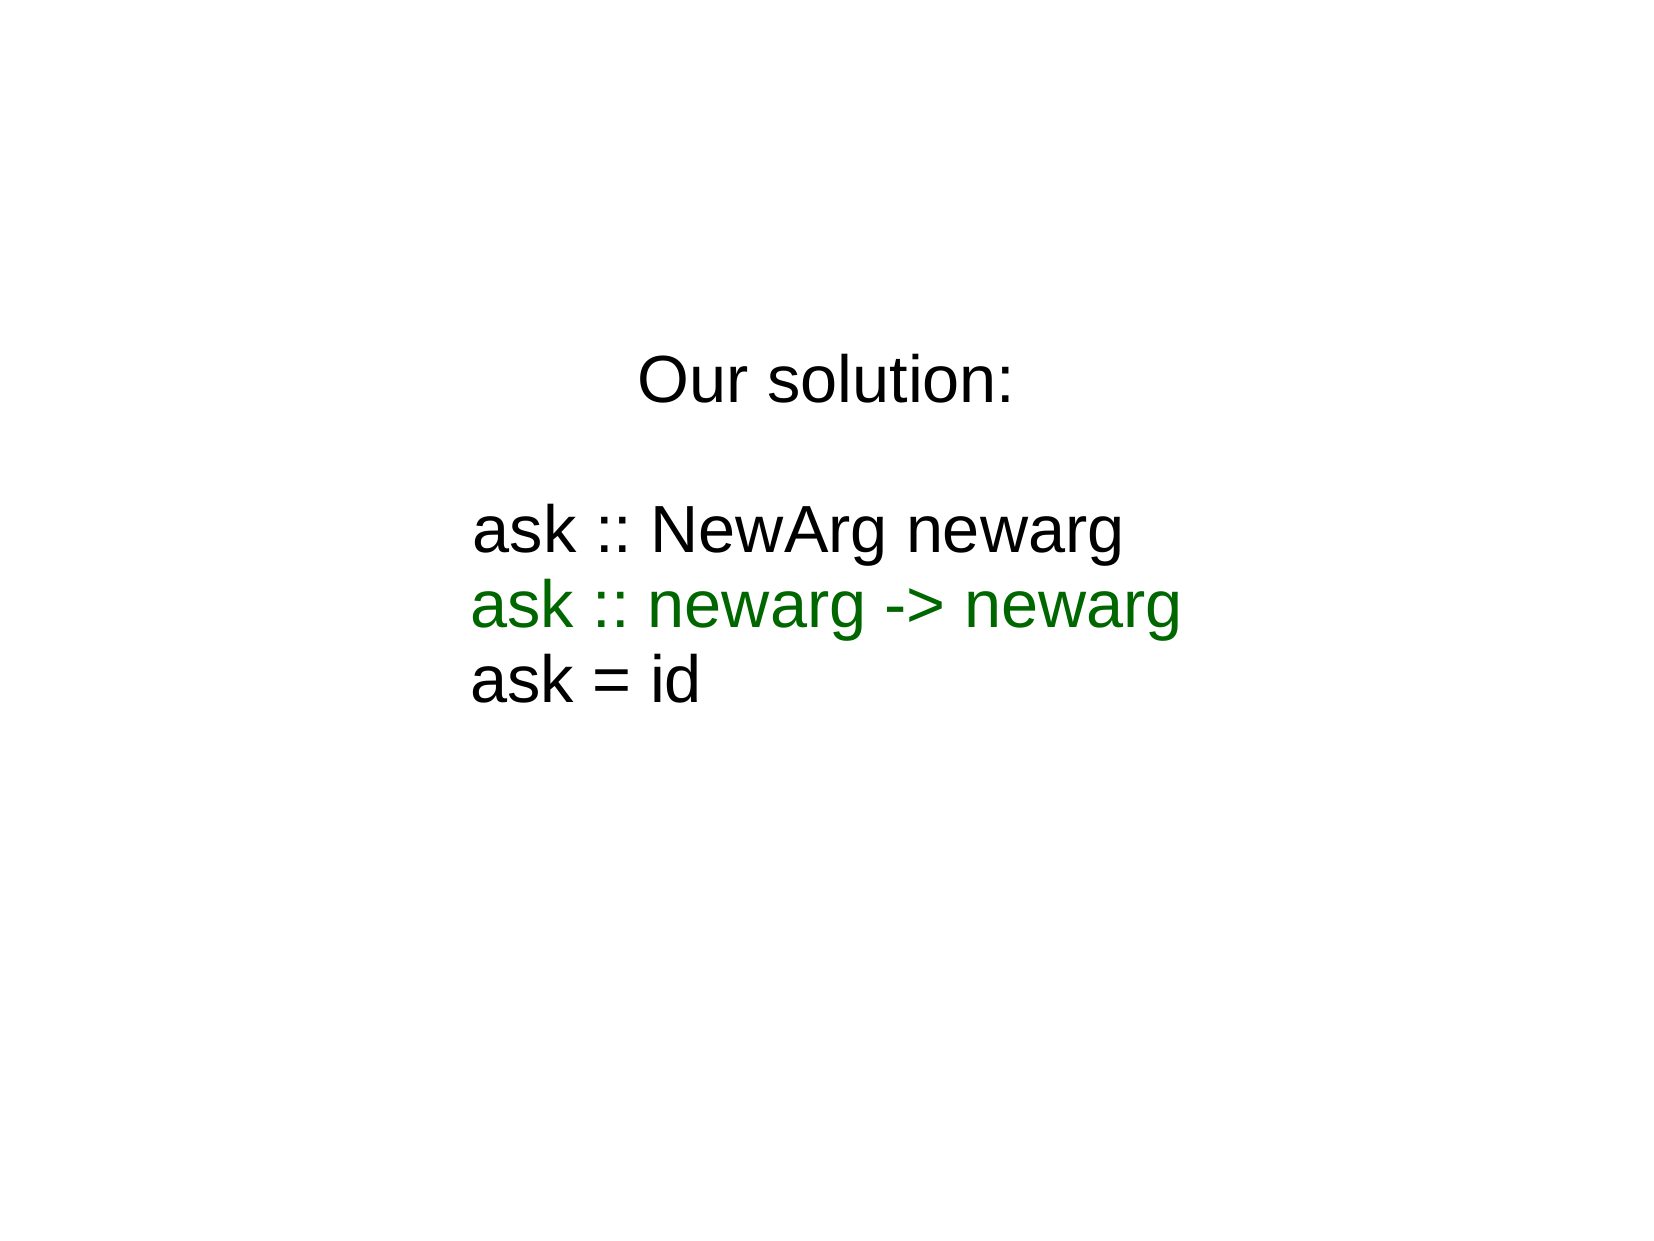

# Our solution:
ask :: NewArg newarg
ask :: newarg -> newarg
ask = id